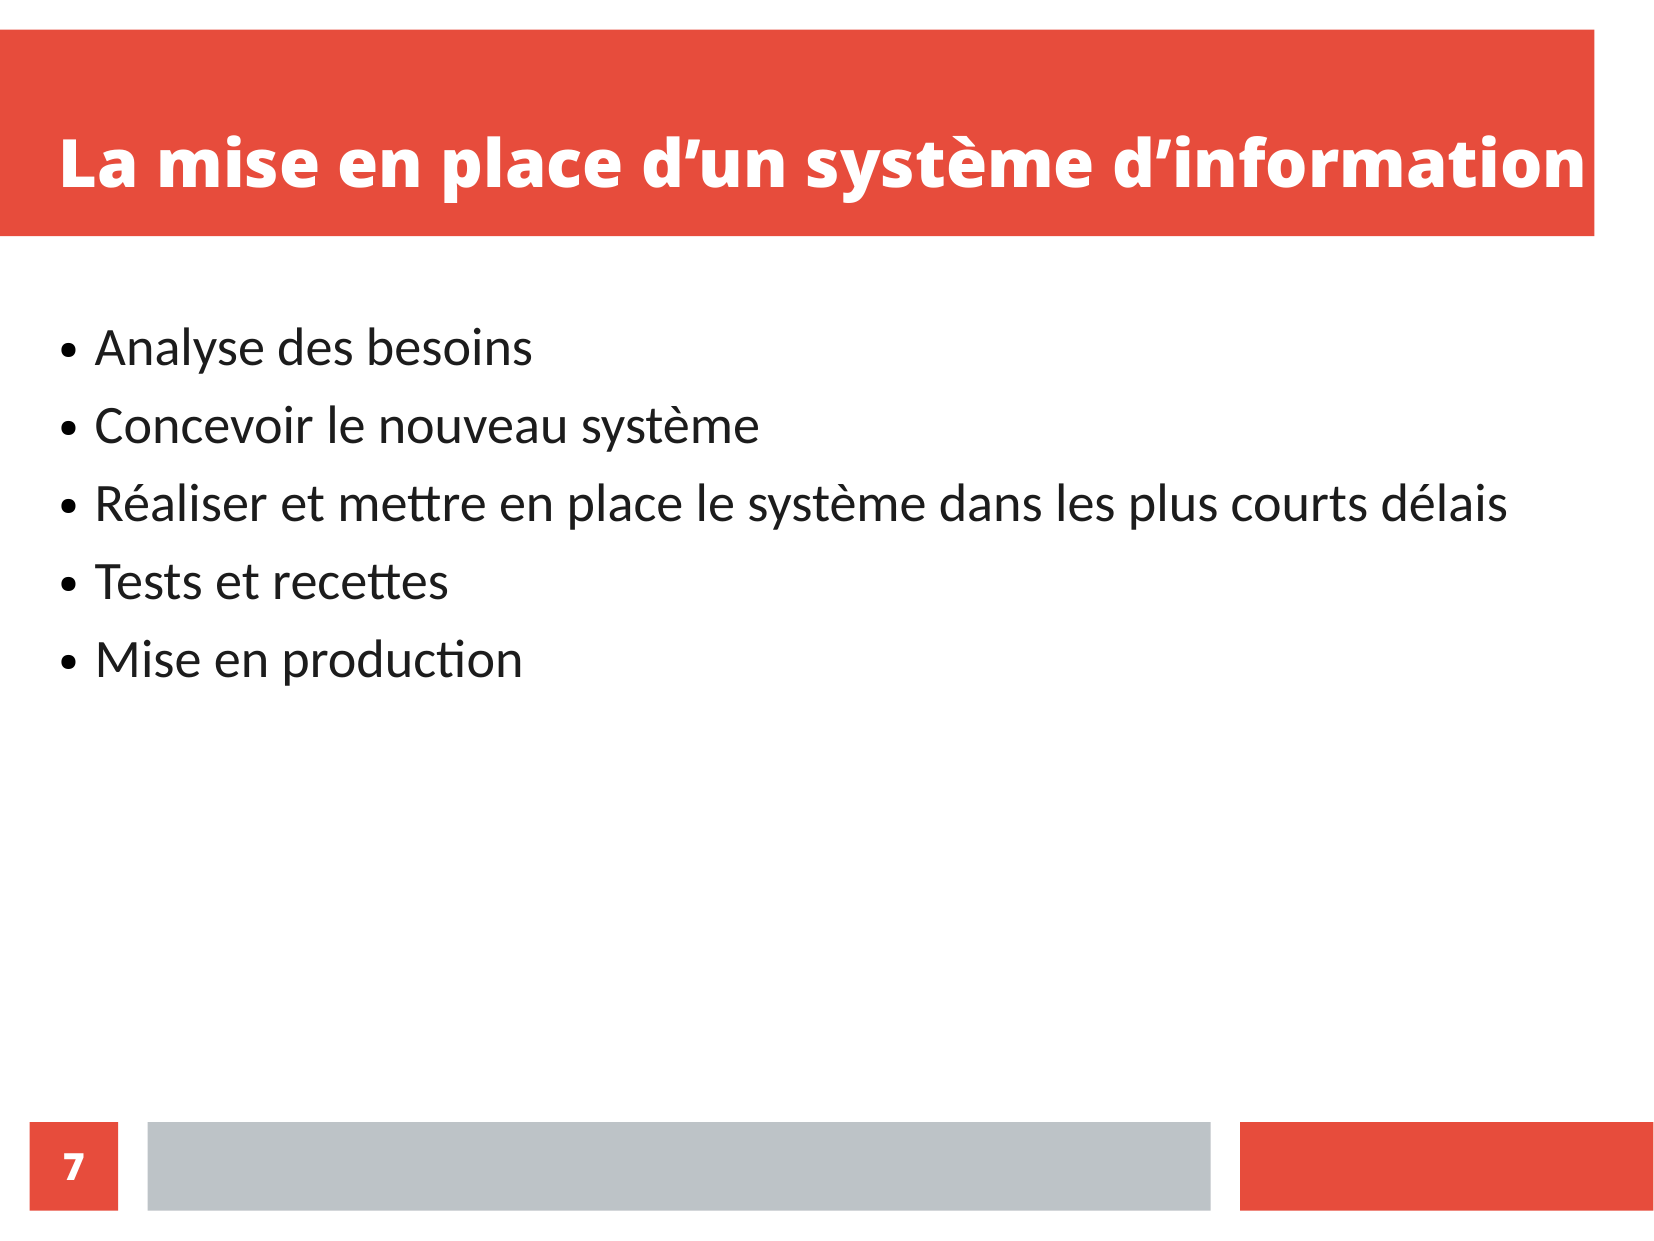

# La mise en place d’un système d’information
Analyse des besoins
Concevoir le nouveau système
Réaliser et mettre en place le système dans les plus courts délais
Tests et recettes
Mise en production
7